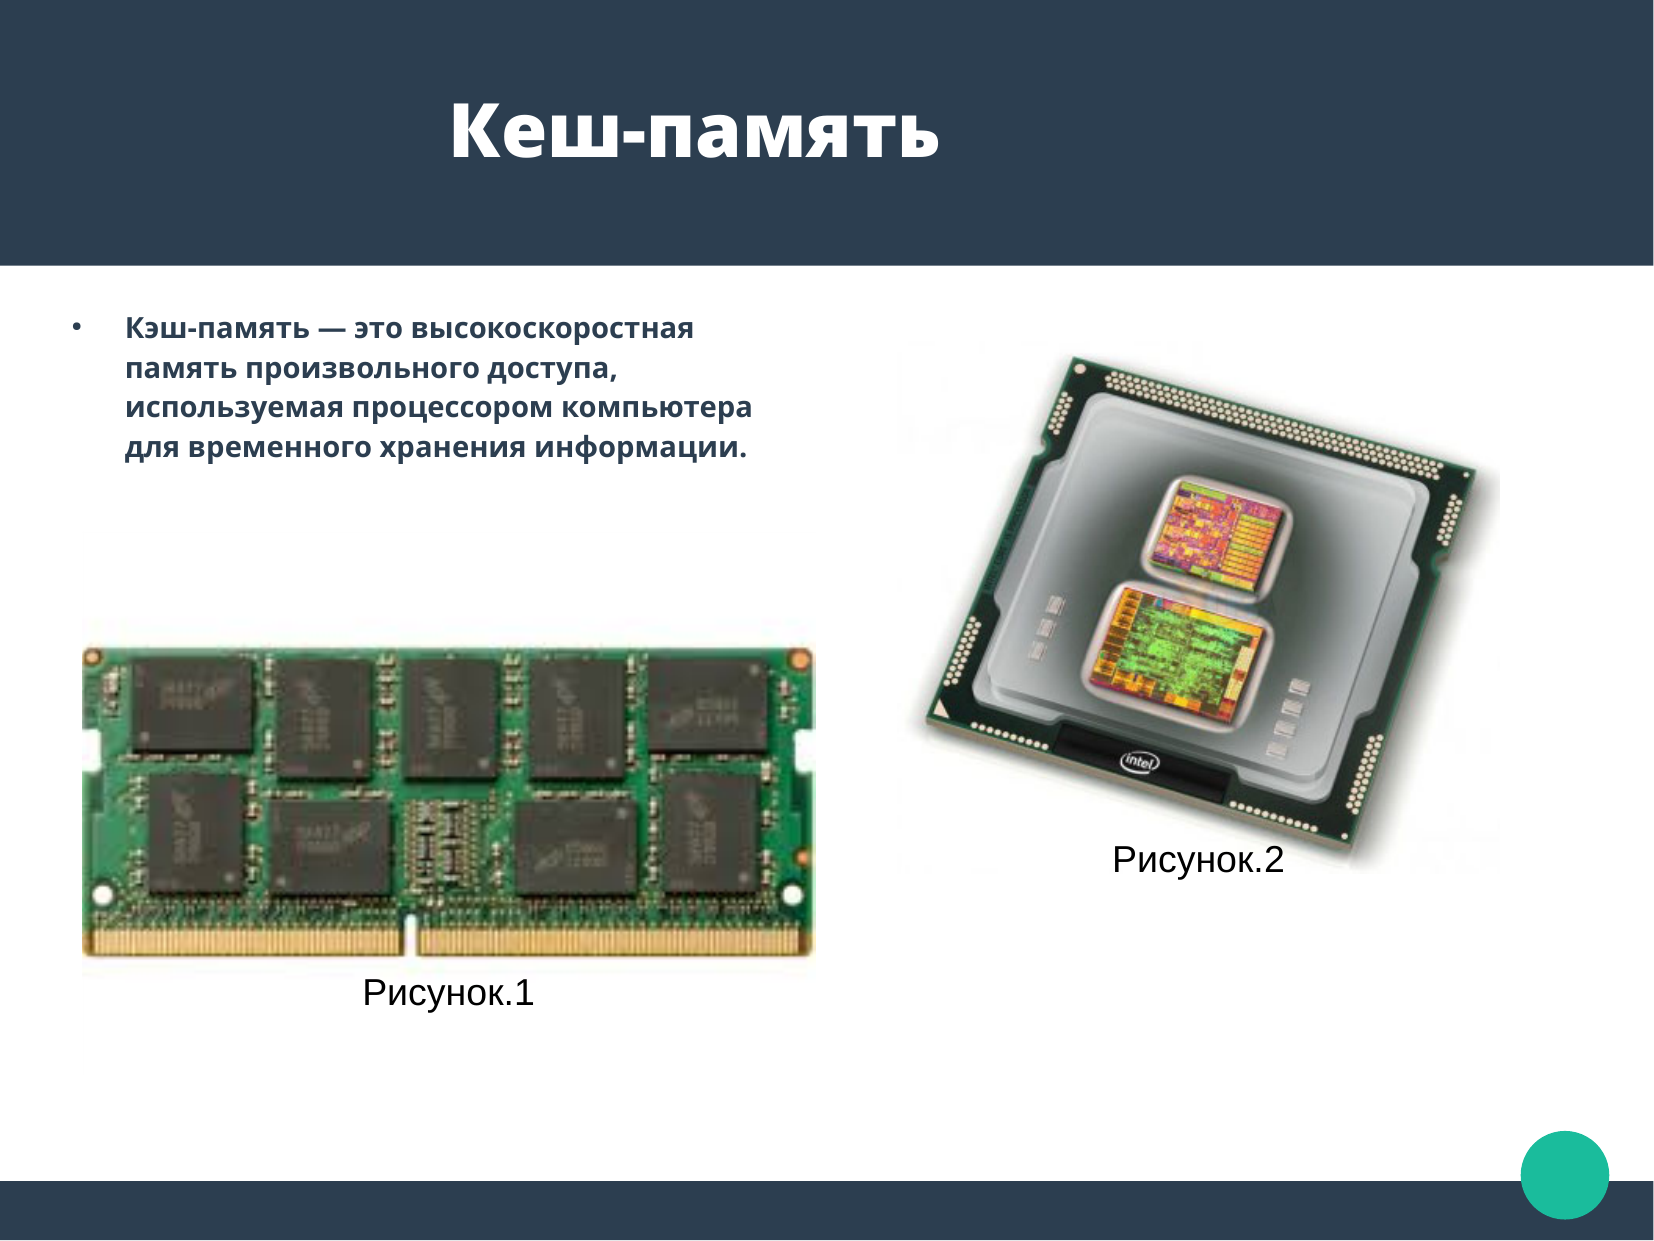

# Кеш-память
Кэш-память — это высокоскоростная память произвольного доступа, используемая процессором компьютера для временного хранения информации.
Рисунок.2
Рисунок.1